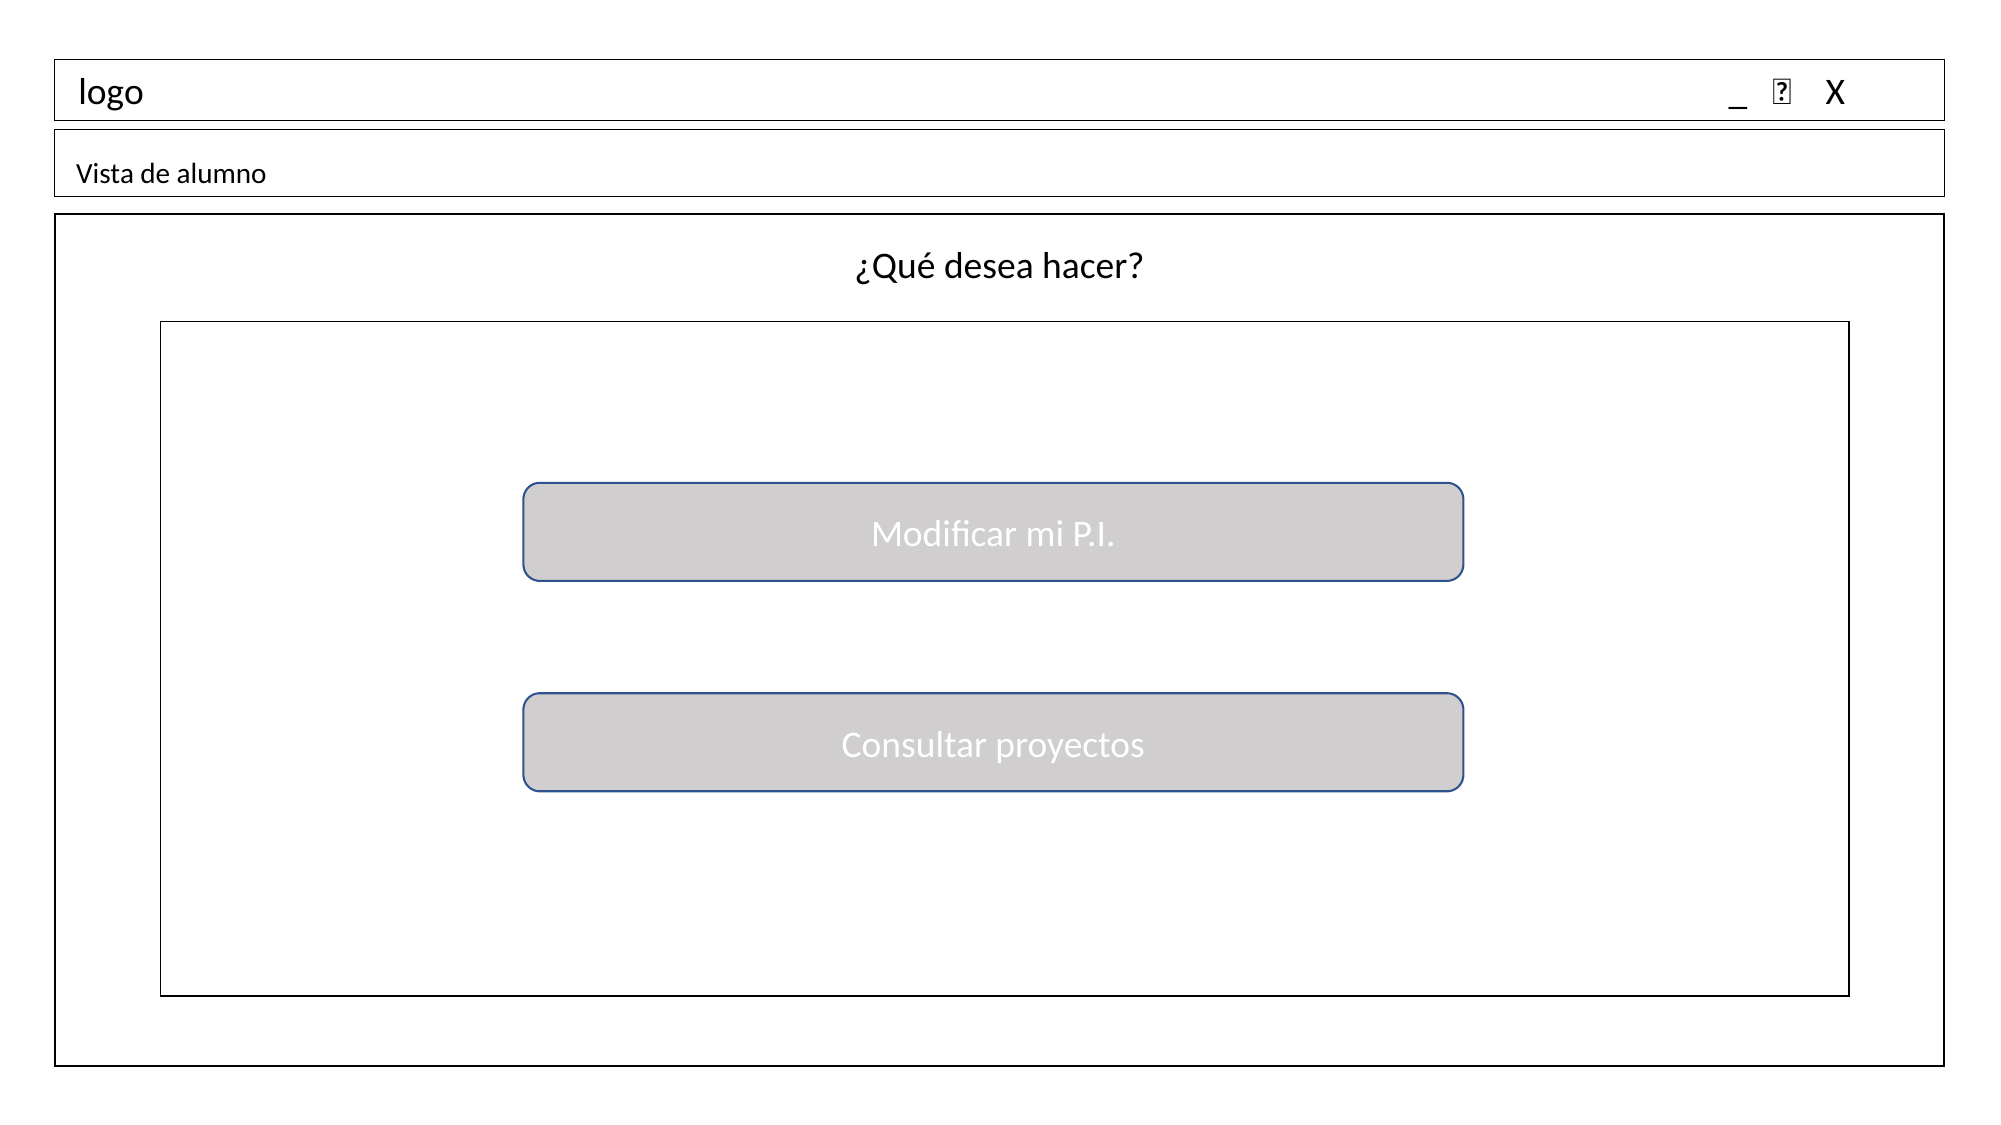

logo _ 🔲 X
 Vista de alumno
¿Qué desea hacer?
Modificar mi P.I.
Consultar proyectos